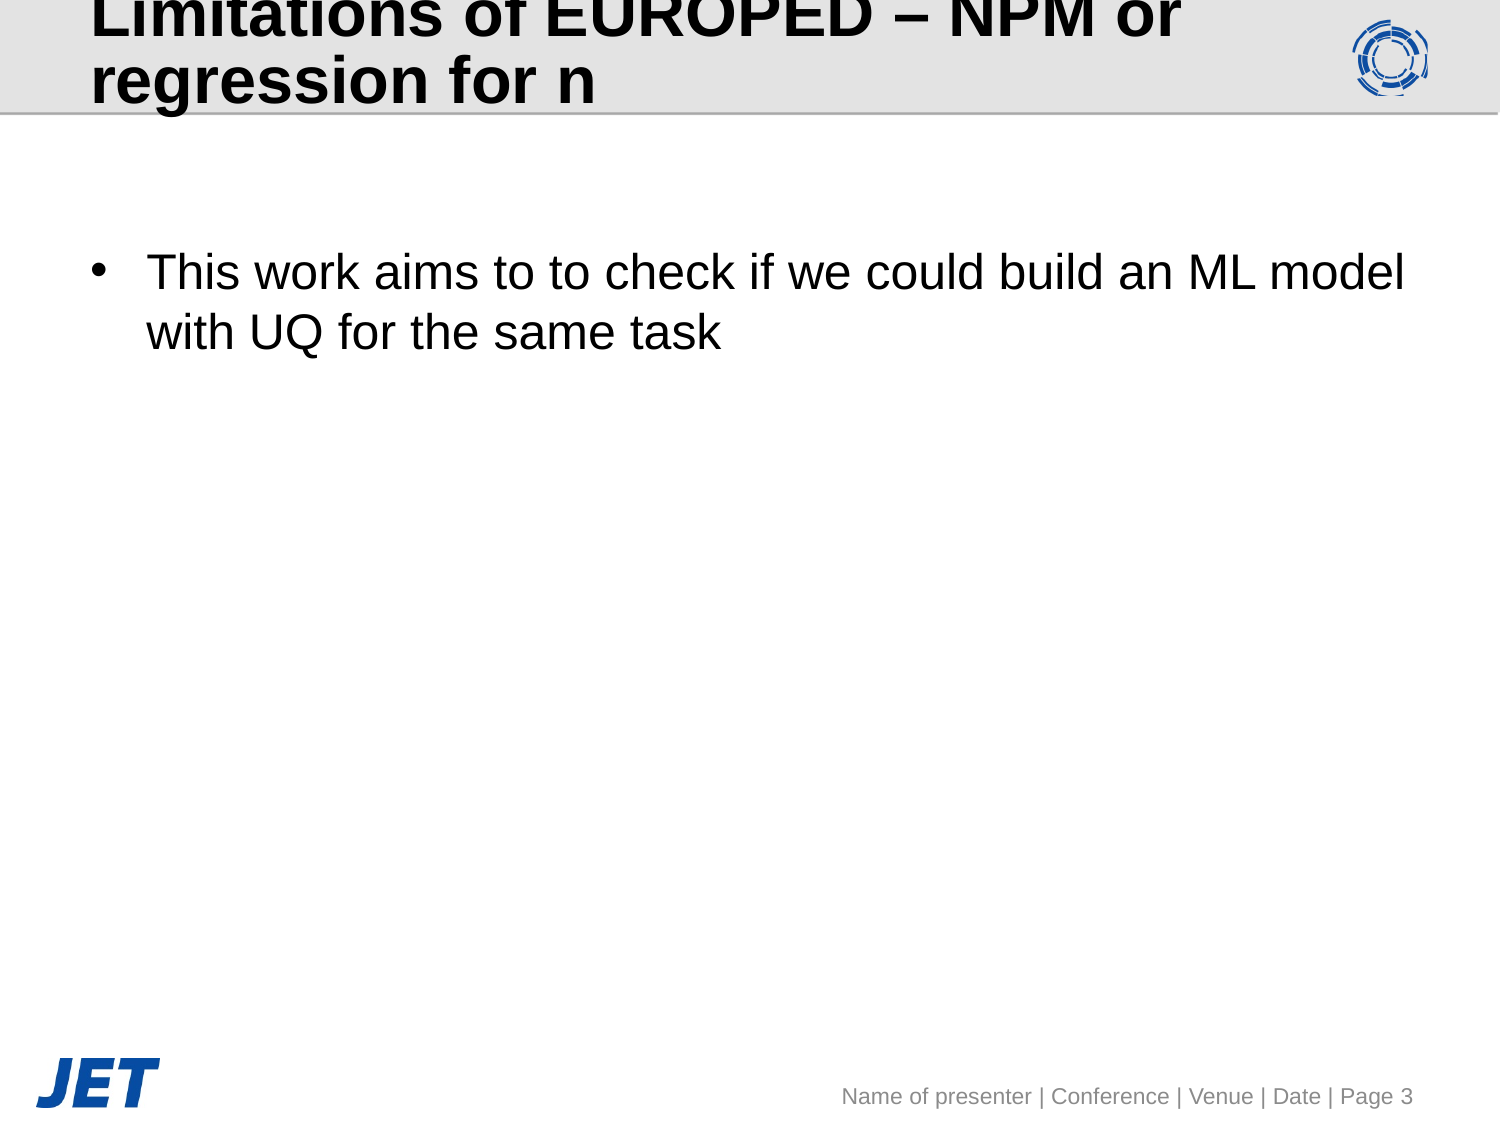

# Limitations of EUROPED – NPM or regression for n
This work aims to to check if we could build an ML model with UQ for the same task
Name of presenter | Conference | Venue | Date | Page